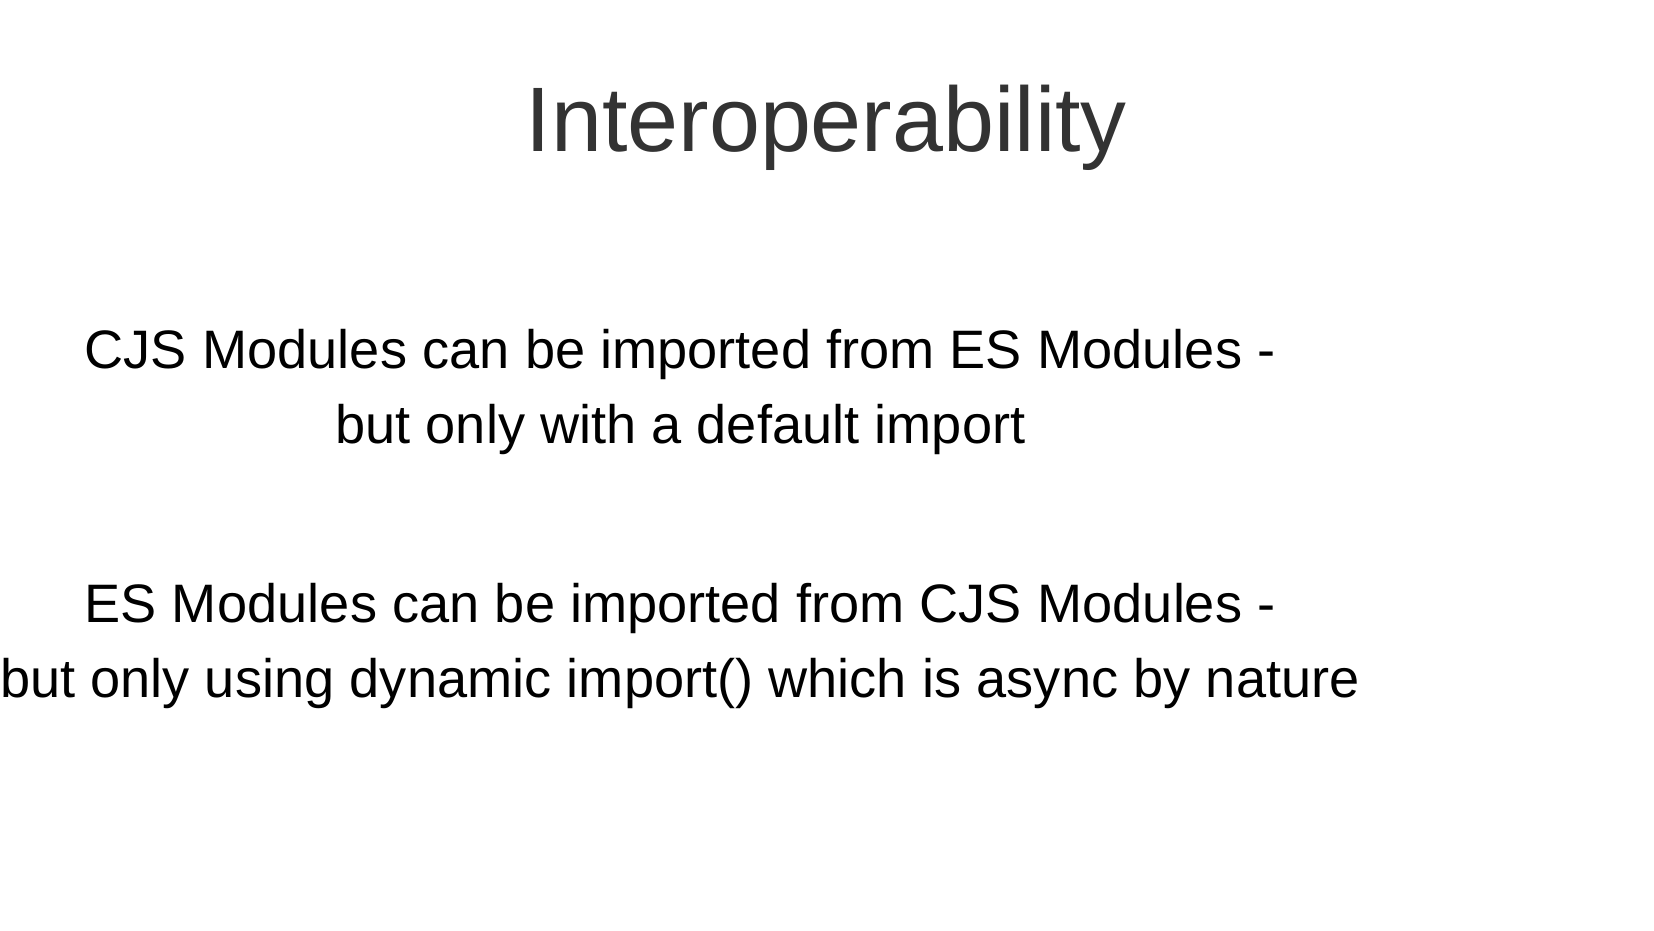

# Interoperability
CJS Modules can be imported from ES Modules -
but only with a default import
ES Modules can be imported from CJS Modules -
but only using dynamic import() which is async by nature